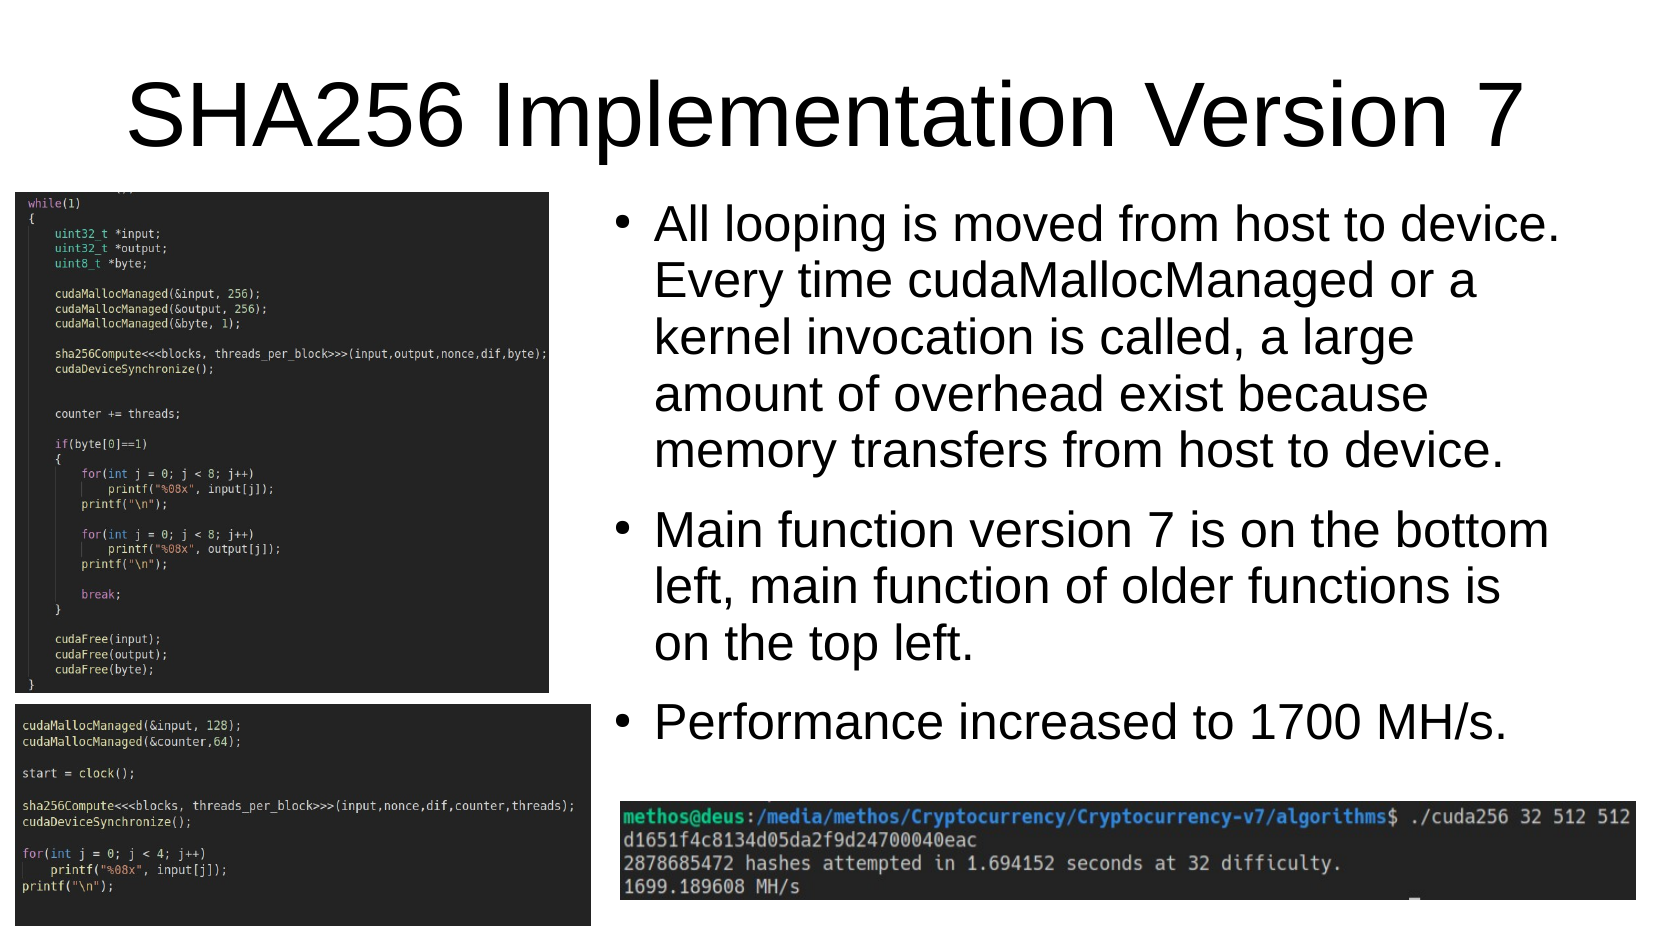

# SHA256 Implementation Version 7
All looping is moved from host to device. Every time cudaMallocManaged or a kernel invocation is called, a large amount of overhead exist because memory transfers from host to device.
Main function version 7 is on the bottom left, main function of older functions is on the top left.
Performance increased to 1700 MH/s.